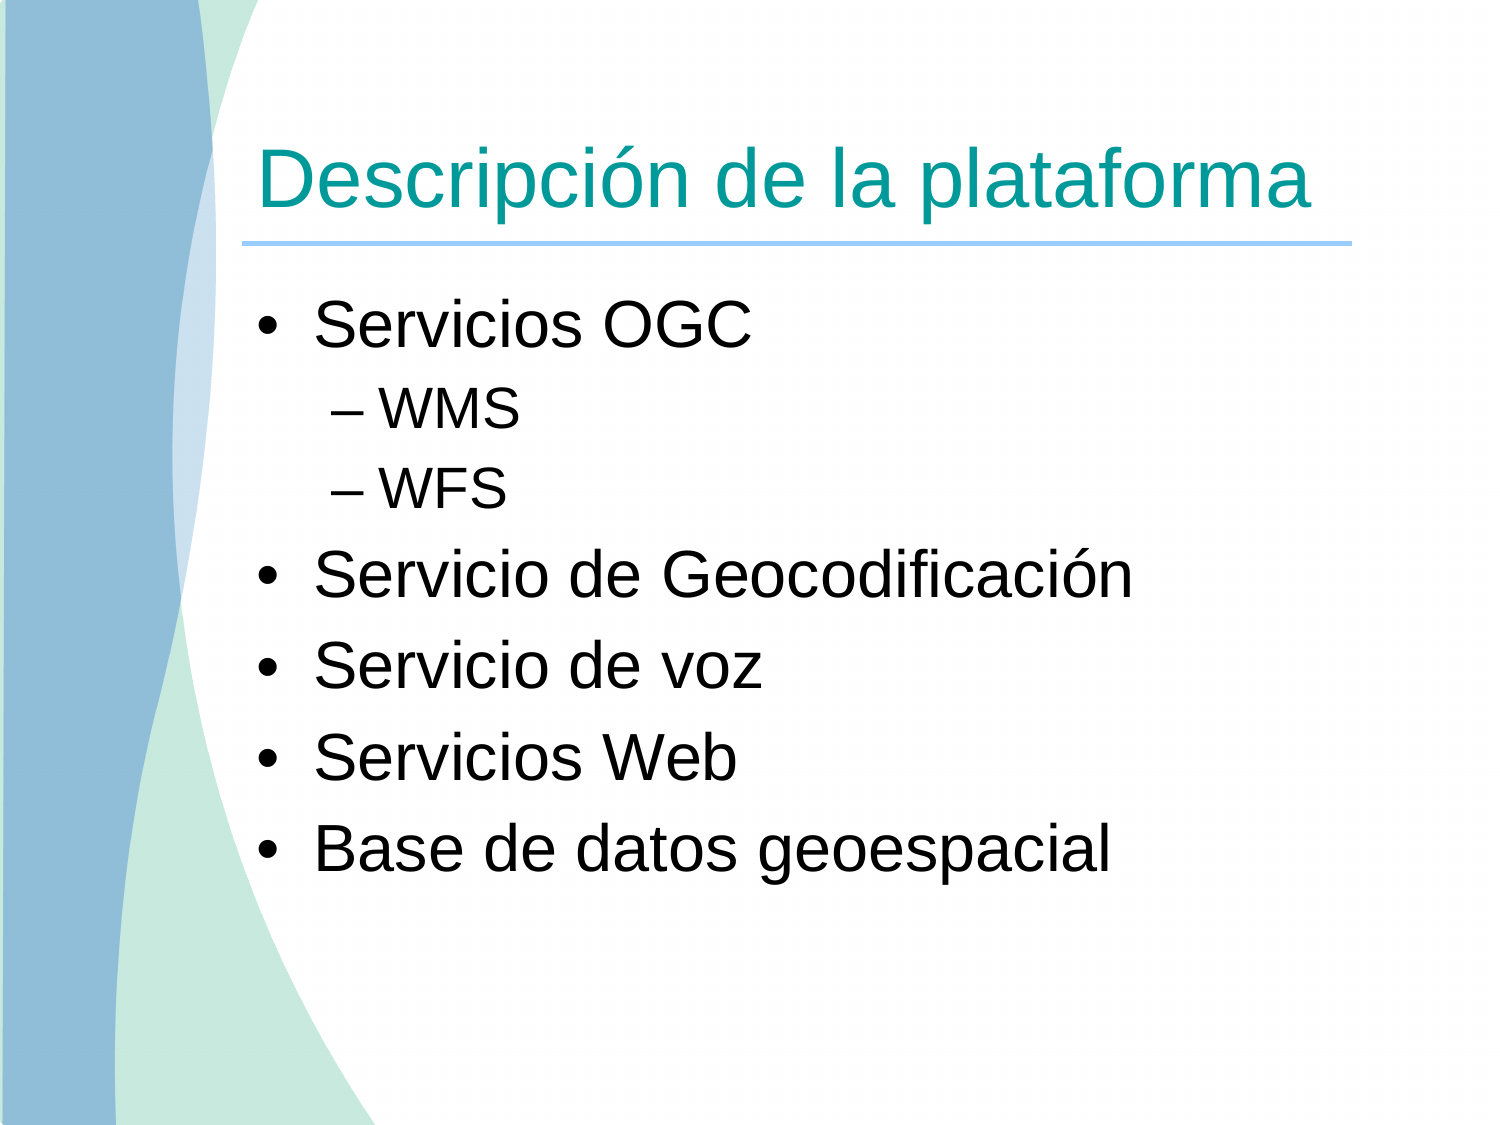

# Descripción de la plataforma
Servicios OGC
WMS
WFS
Servicio de Geocodificación
Servicio de voz
Servicios Web
Base de datos geoespacial